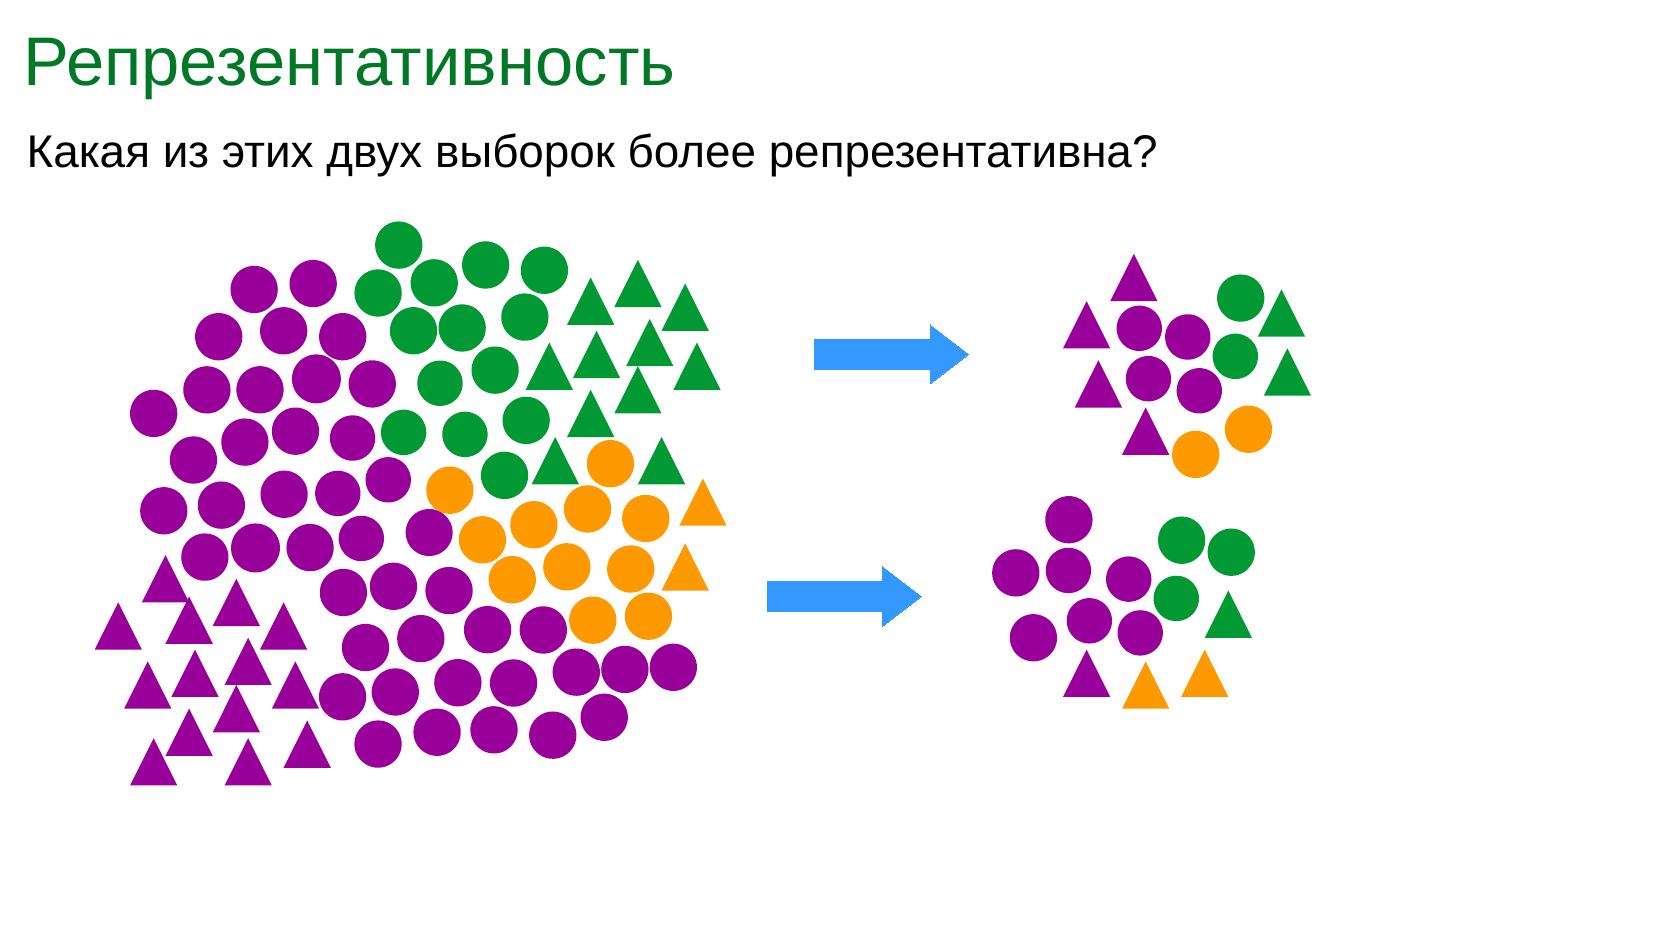

# Репрезентативность
Какая из этих двух выборок более репрезентативна?